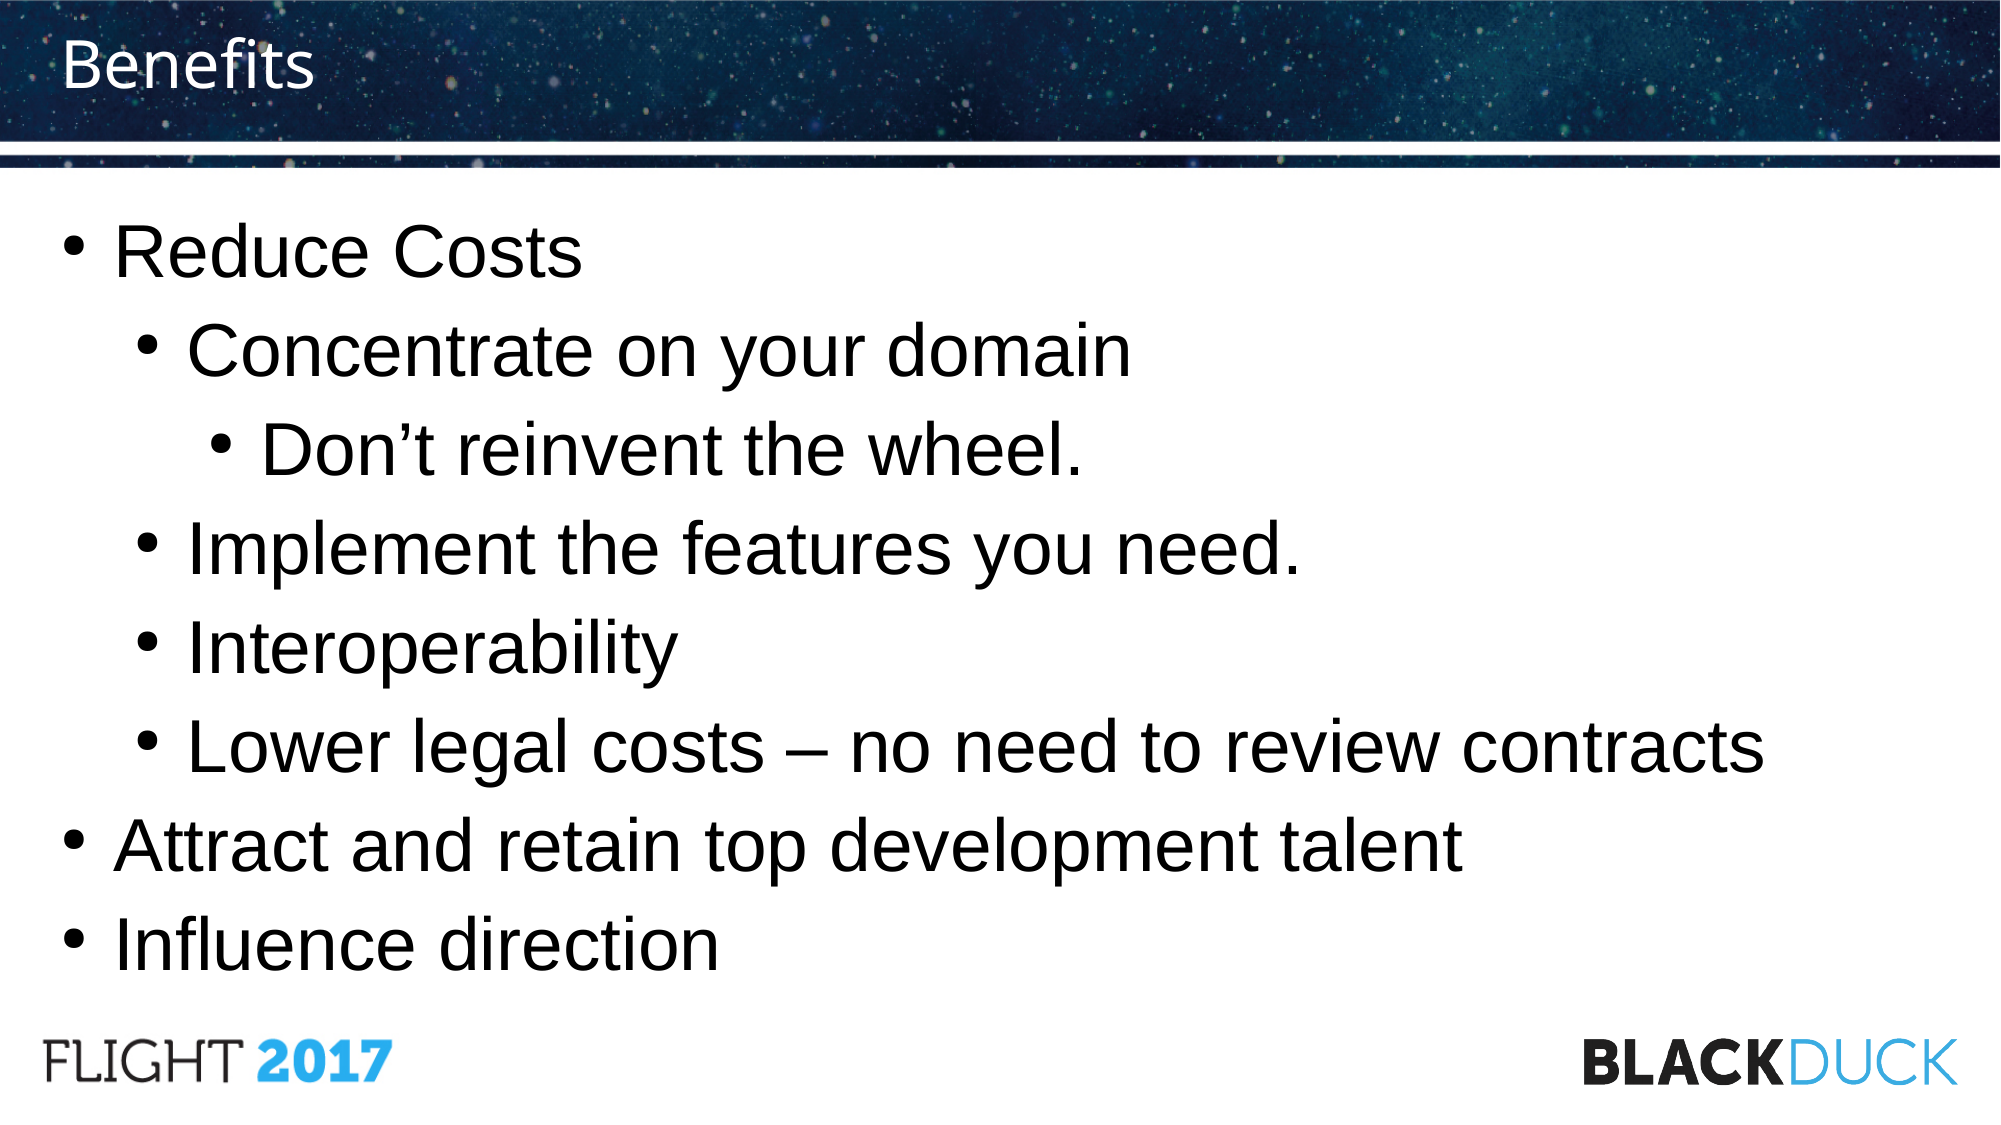

Benefits
#
Reduce Costs
Concentrate on your domain
Don’t reinvent the wheel.
Implement the features you need.
Interoperability
Lower legal costs – no need to review contracts
Attract and retain top development talent
Influence direction